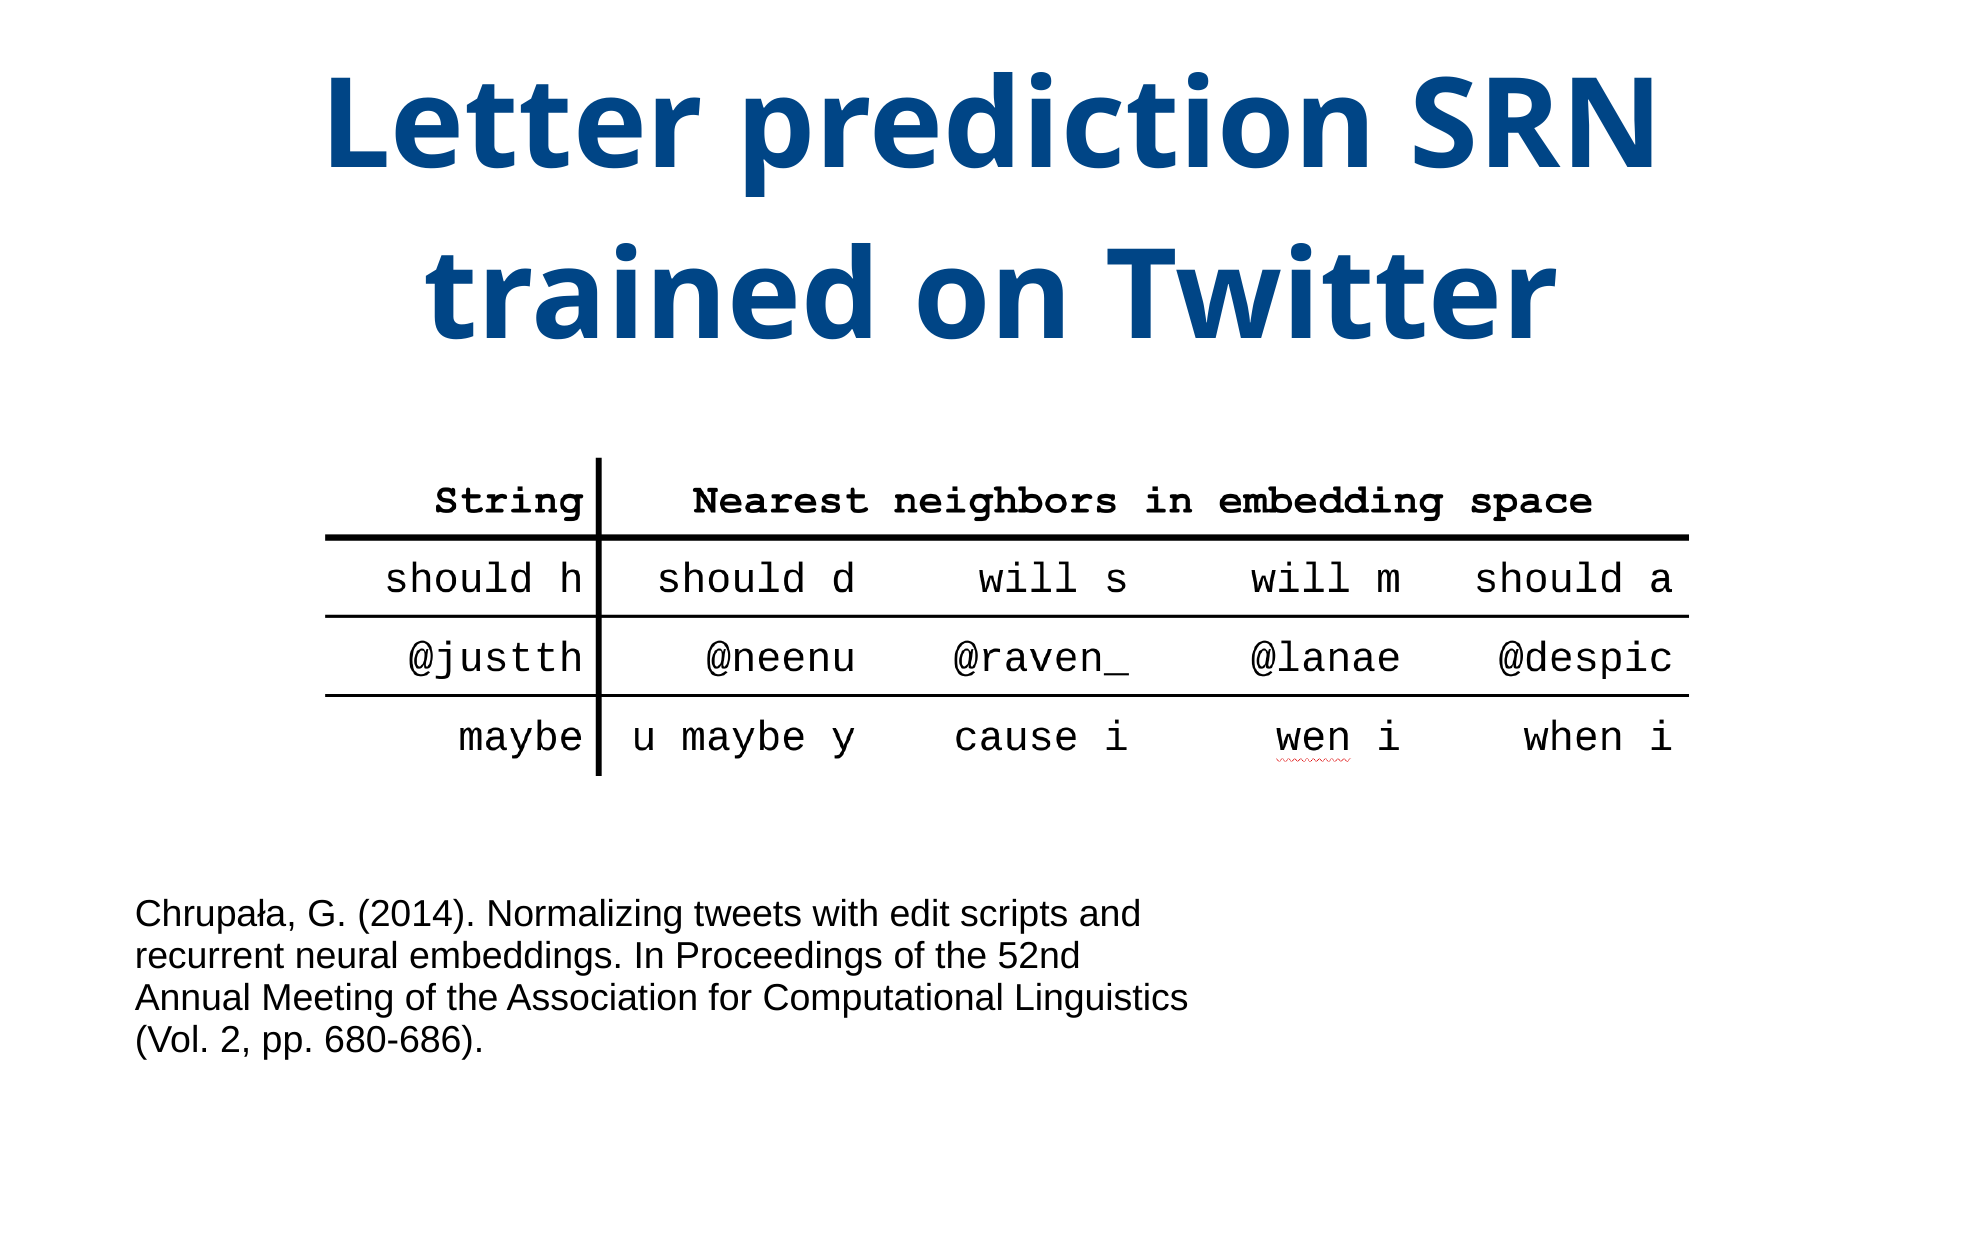

# Letter prediction SRN trained on Twitter
Chrupała, G. (2014). Normalizing tweets with edit scripts and recurrent neural embeddings. In Proceedings of the 52nd Annual Meeting of the Association for Computational Linguistics (Vol. 2, pp. 680-686).